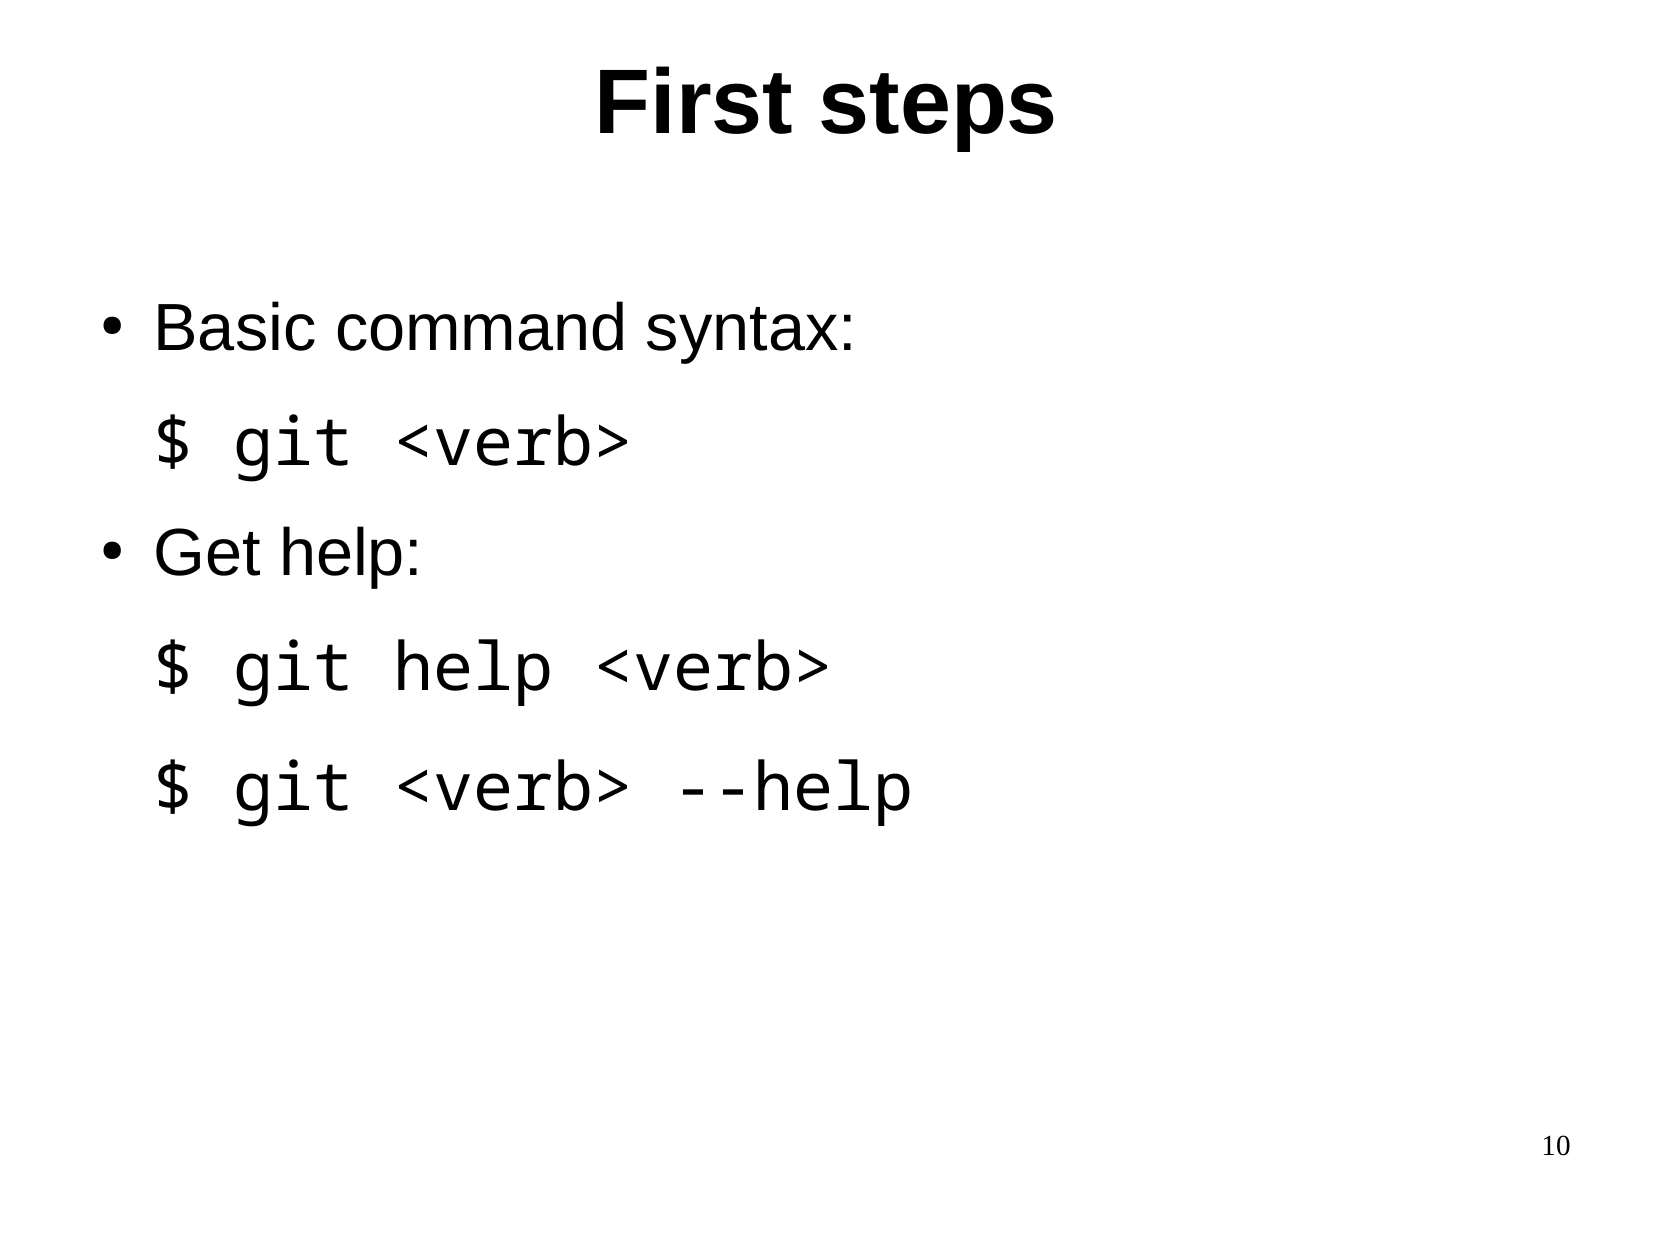

# First steps
Basic command syntax:
$ git <verb>
Get help:
$ git help <verb>
$ git <verb> --help
10